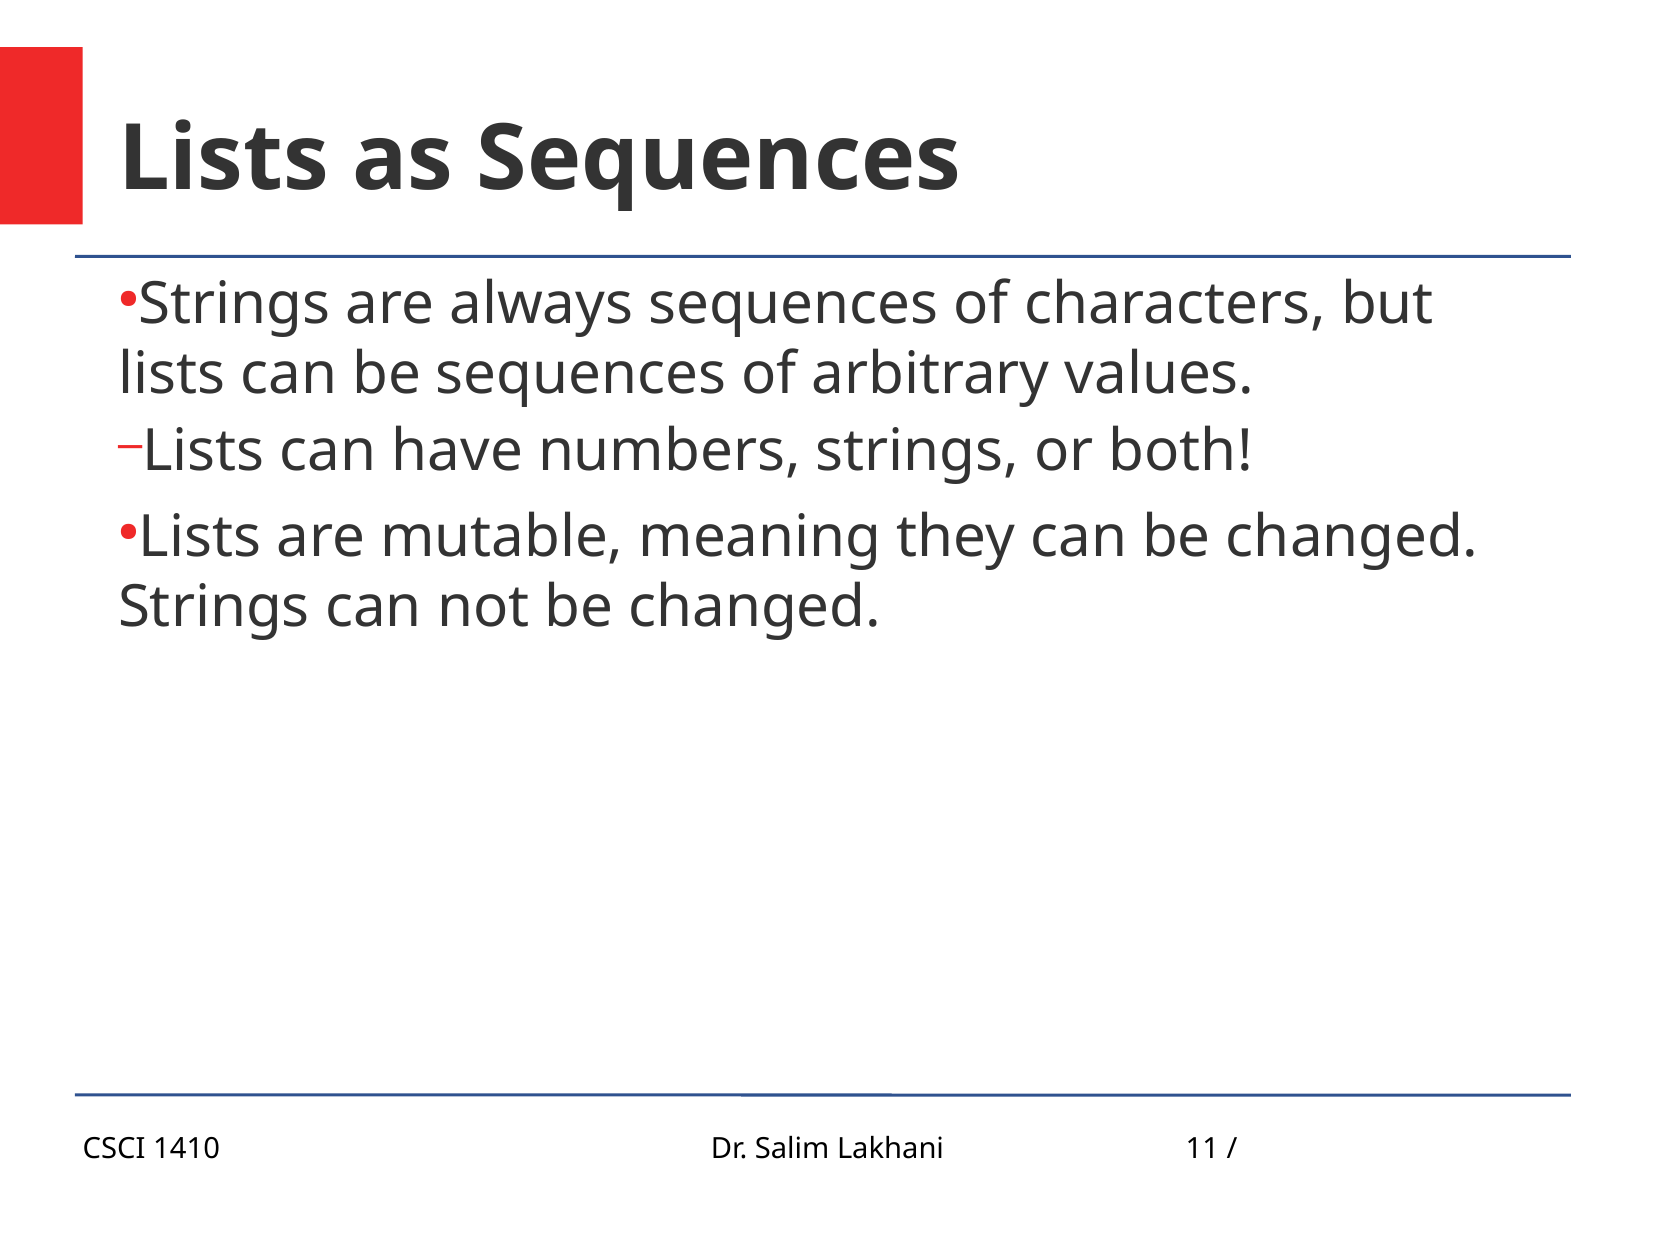

# Lists as Sequences
Strings are always sequences of characters, but lists can be sequences of arbitrary values.
Lists can have numbers, strings, or both!
Lists are mutable, meaning they can be changed. Strings can not be changed.
CSCI 1410
Dr. Salim Lakhani